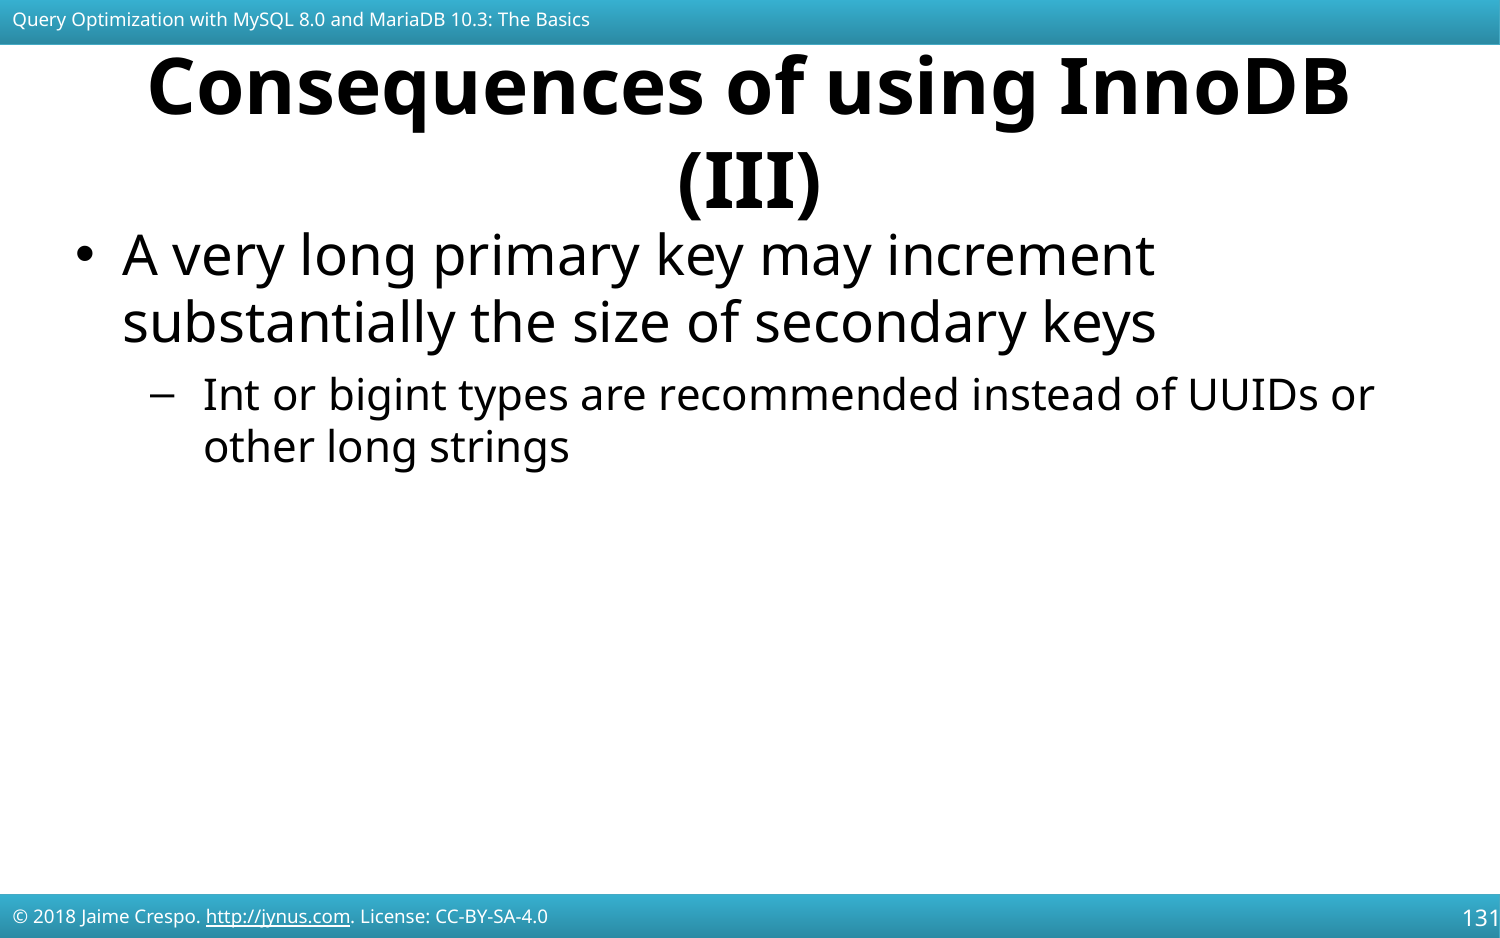

# Consequences of using InnoDB (III)
A very long primary key may increment substantially the size of secondary keys
Int or bigint types are recommended instead of UUIDs or other long strings